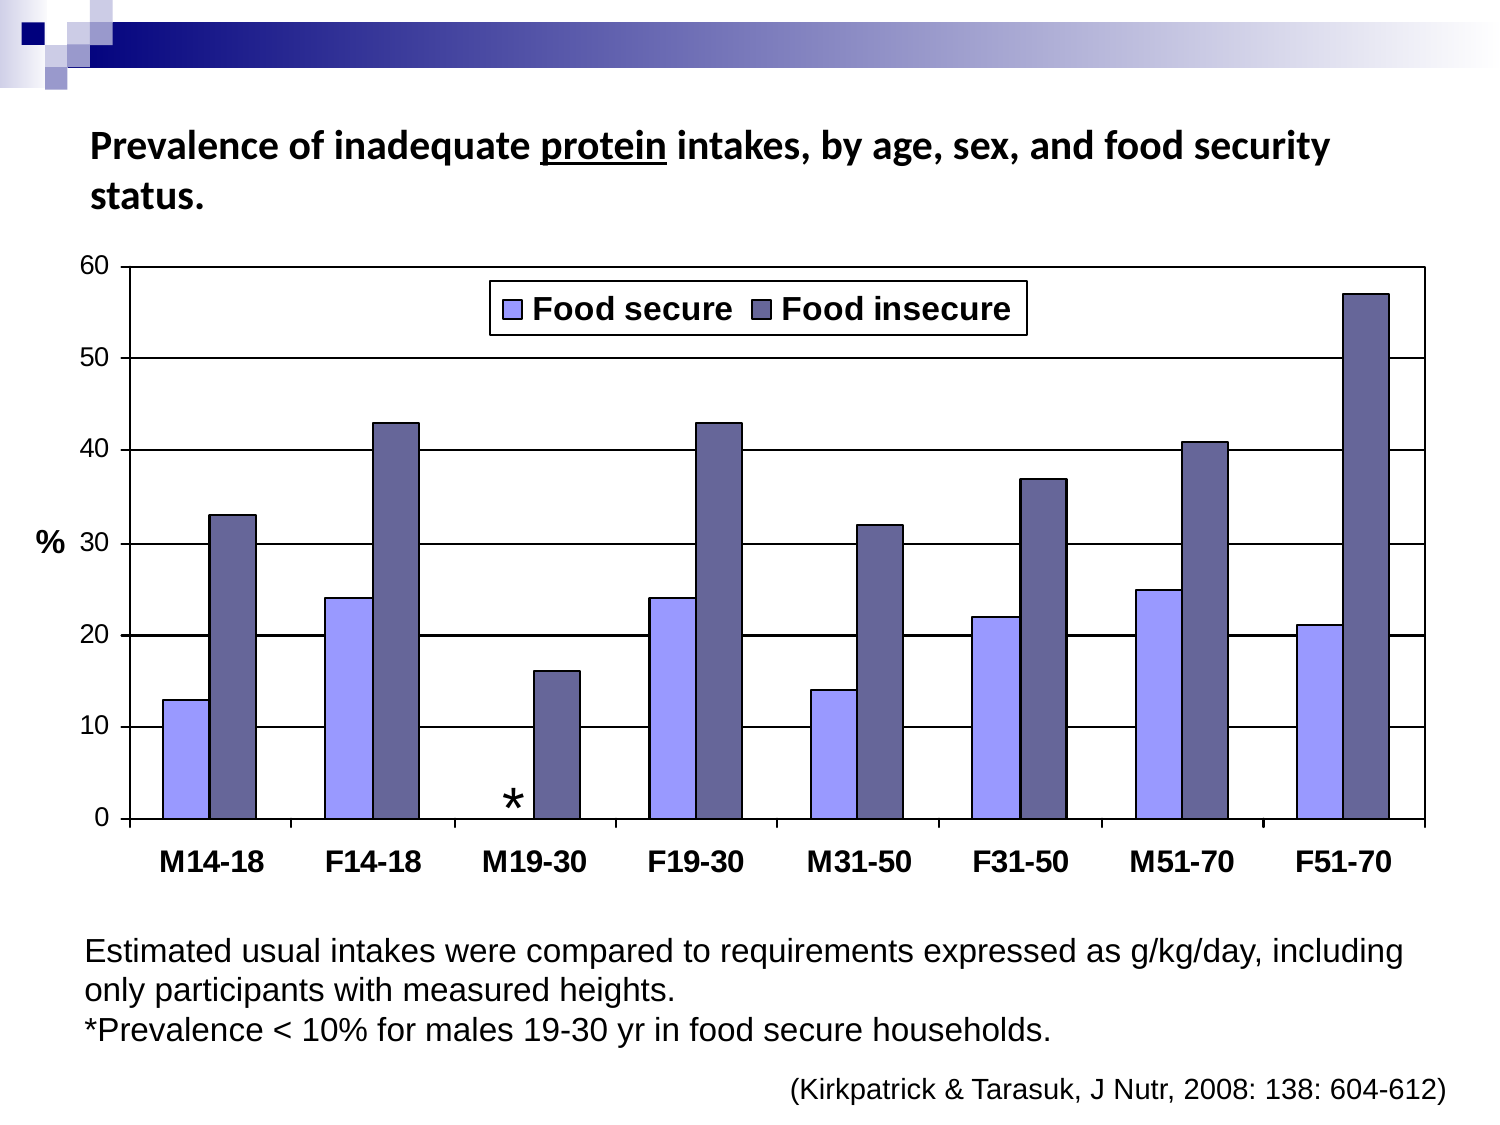

# Prevalence of inadequate protein intakes, by age, sex, and food security status.
*
Estimated usual intakes were compared to requirements expressed as g/kg/day, including only participants with measured heights.
*Prevalence < 10% for males 19-30 yr in food secure households.
(Kirkpatrick & Tarasuk, J Nutr, 2008: 138: 604-612)